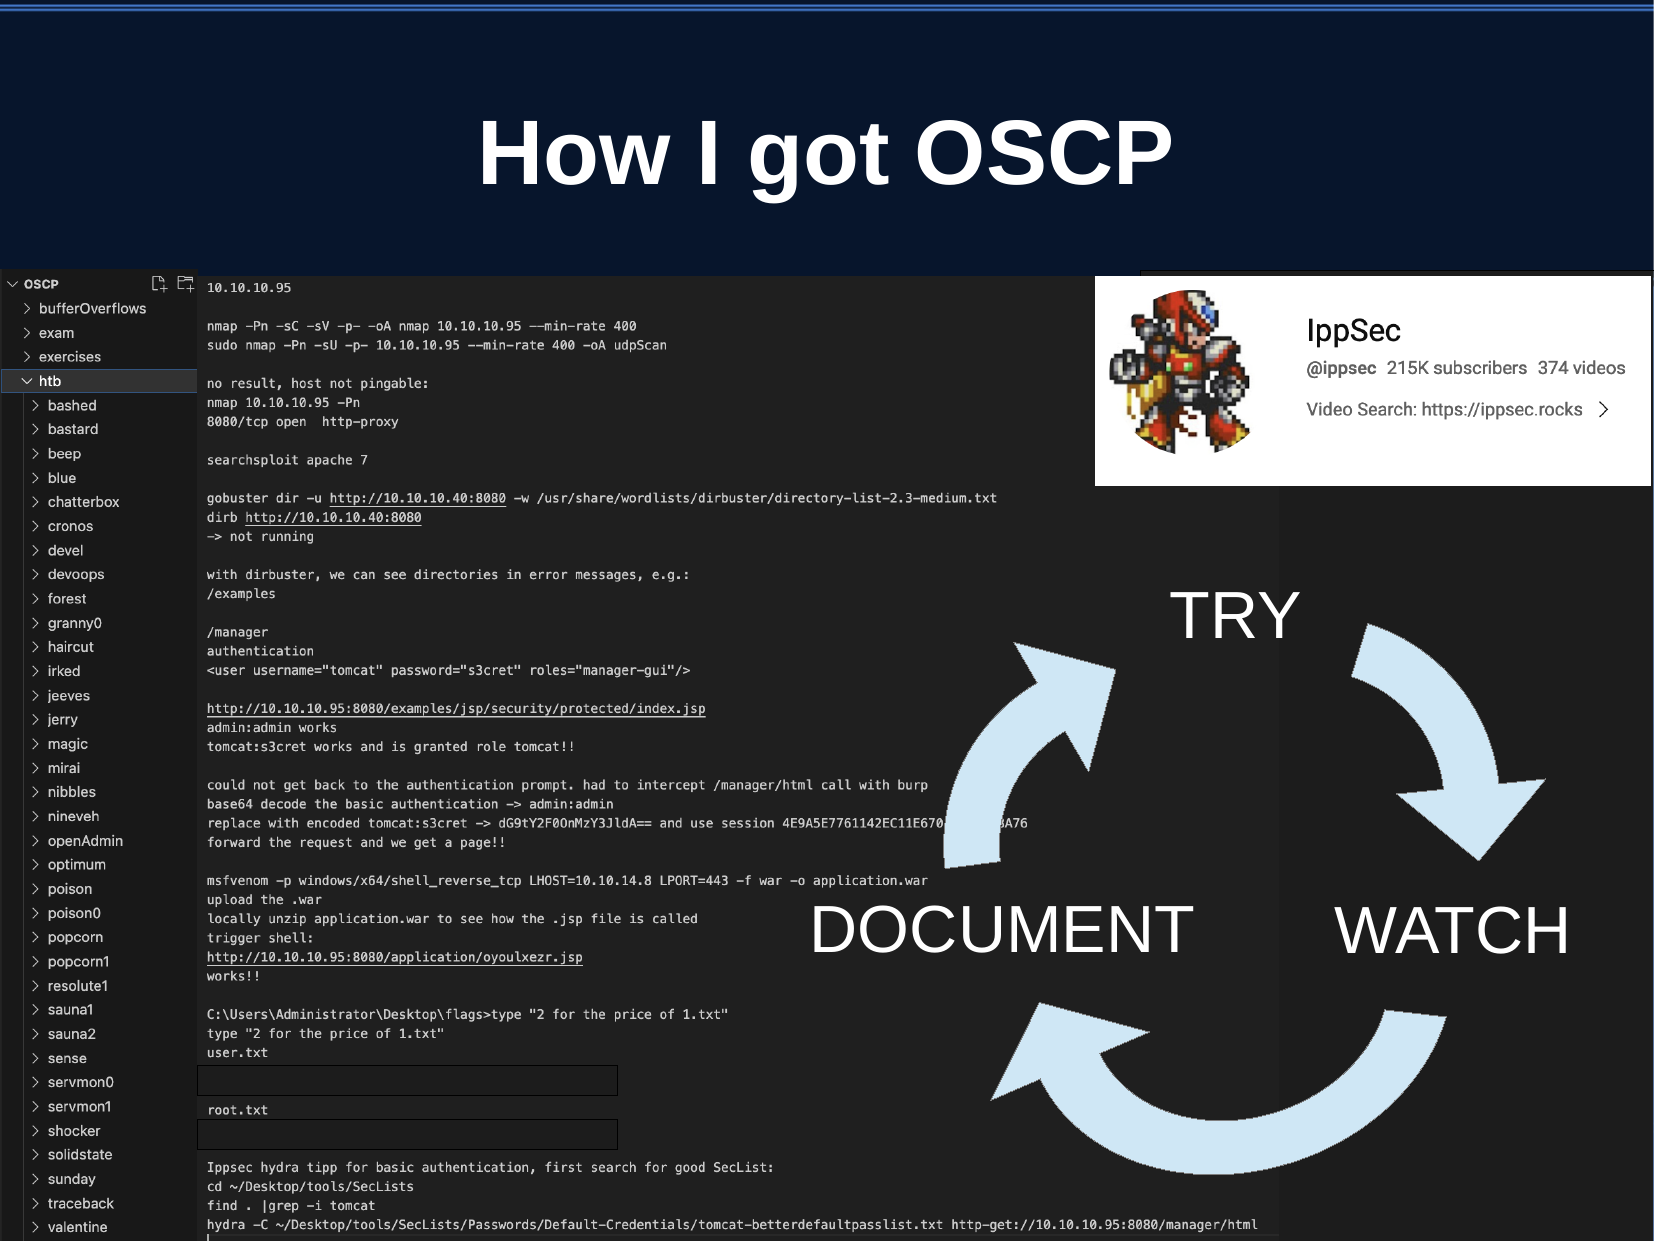

# How I got OSCP
TRY
DOCUMENT
WATCH